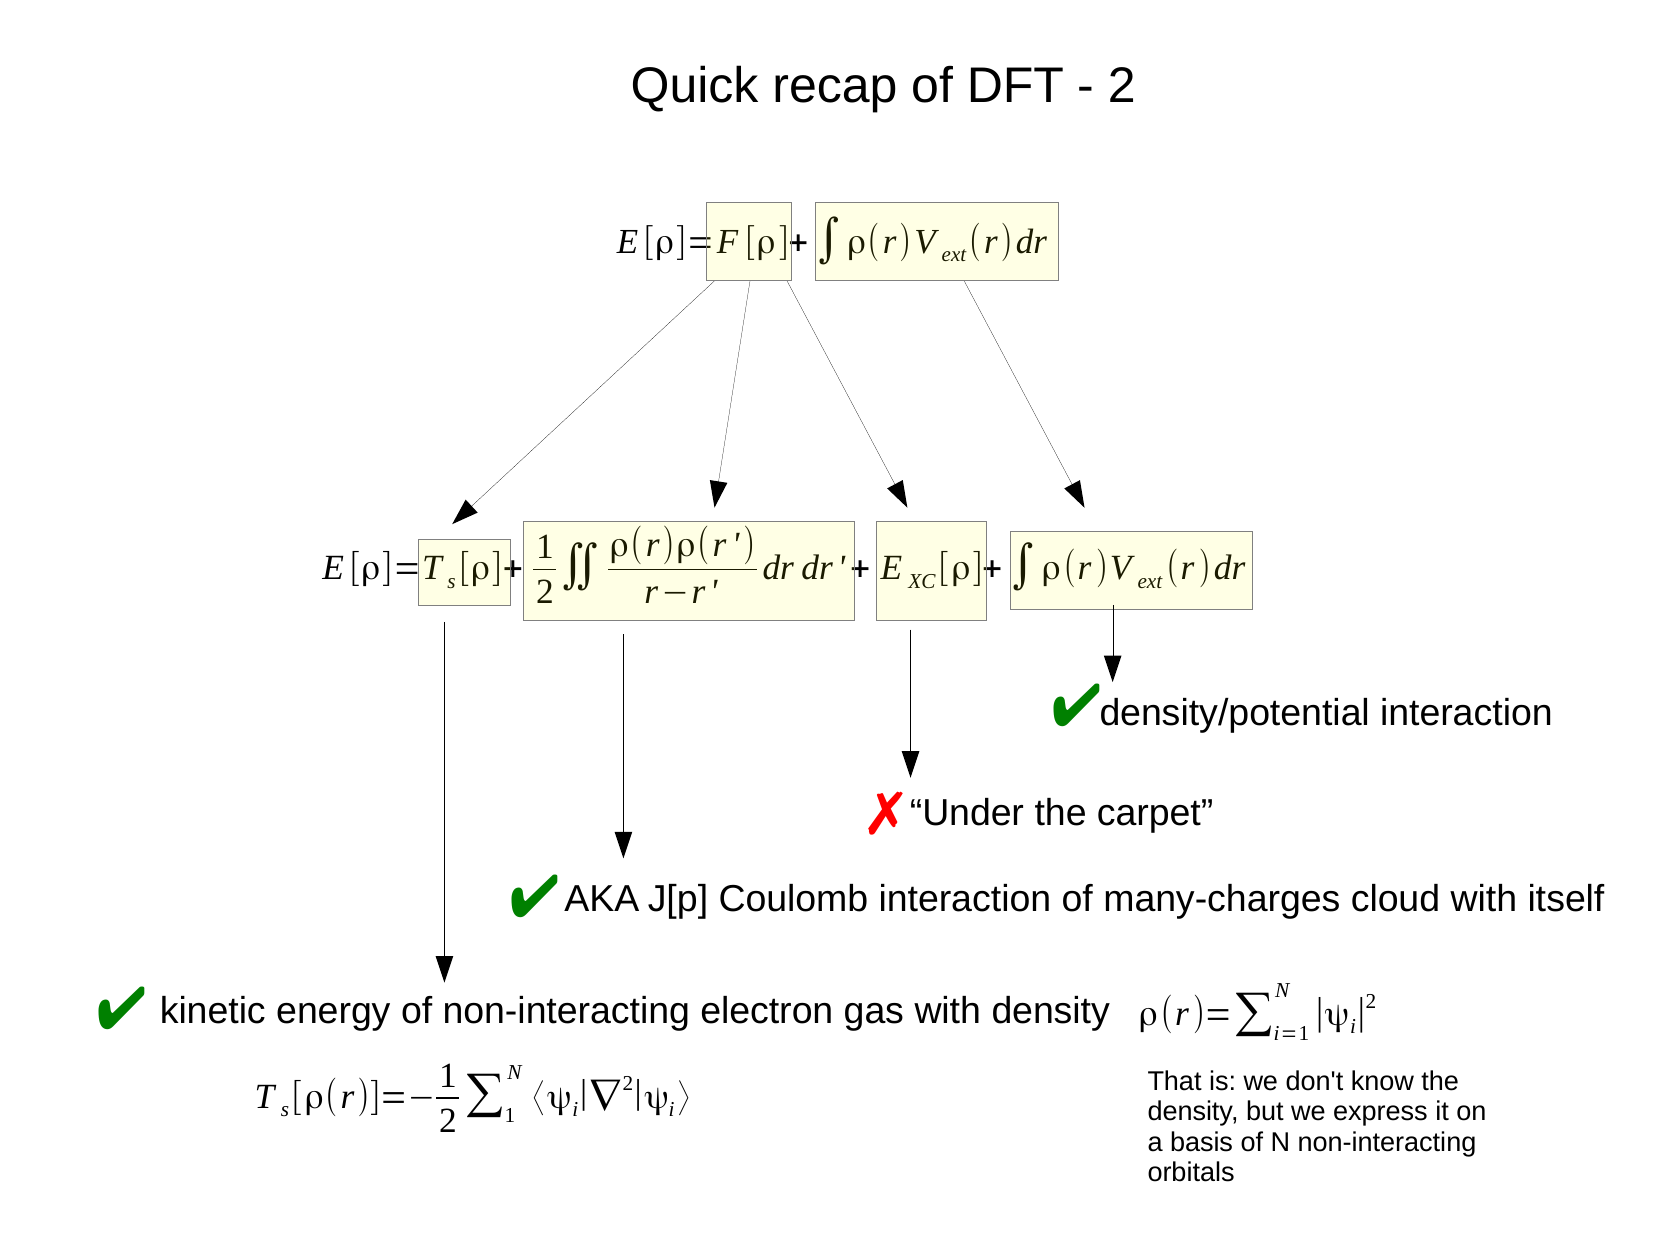

Quick recap of DFT - 2
density/potential interaction
“Under the carpet”
AKA J[p] Coulomb interaction of many-charges cloud with itself
kinetic energy of non-interacting electron gas with density
That is: we don't know the
density, but we express it on
a basis of N non-interacting
orbitals